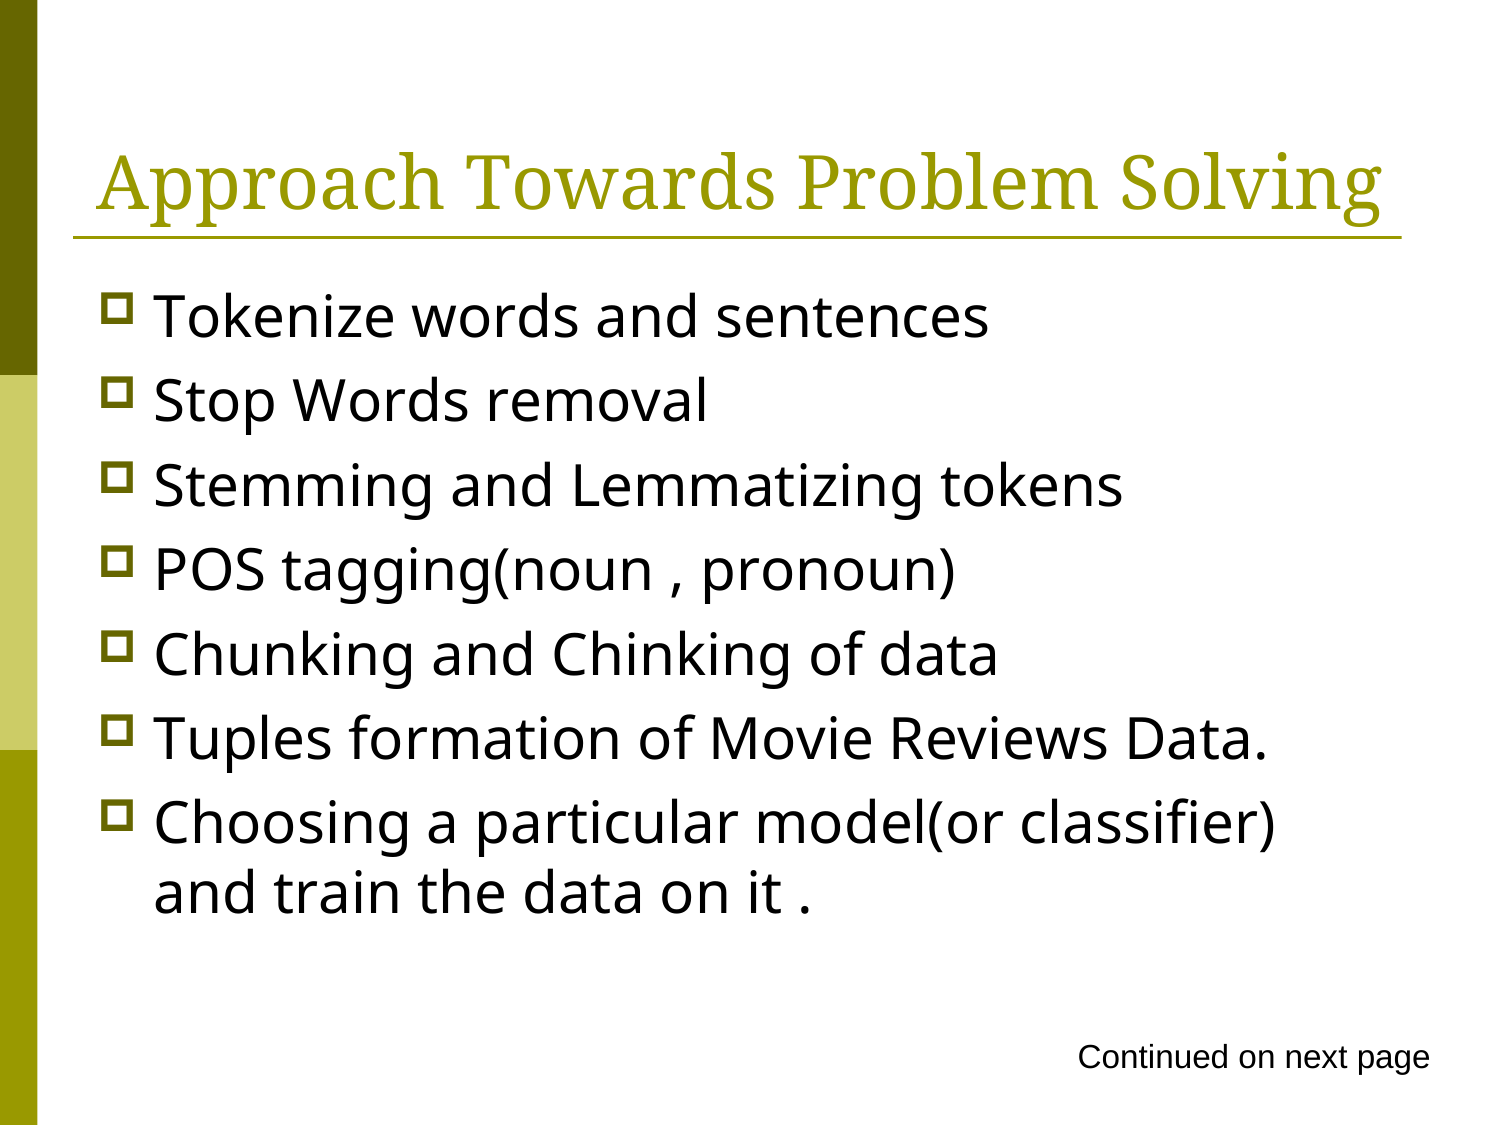

# Approach Towards Problem Solving
Tokenize words and sentences
Stop Words removal
Stemming and Lemmatizing tokens
POS tagging(noun , pronoun)
Chunking and Chinking of data
Tuples formation of Movie Reviews Data.
Choosing a particular model(or classifier) and train the data on it .
Continued on next page